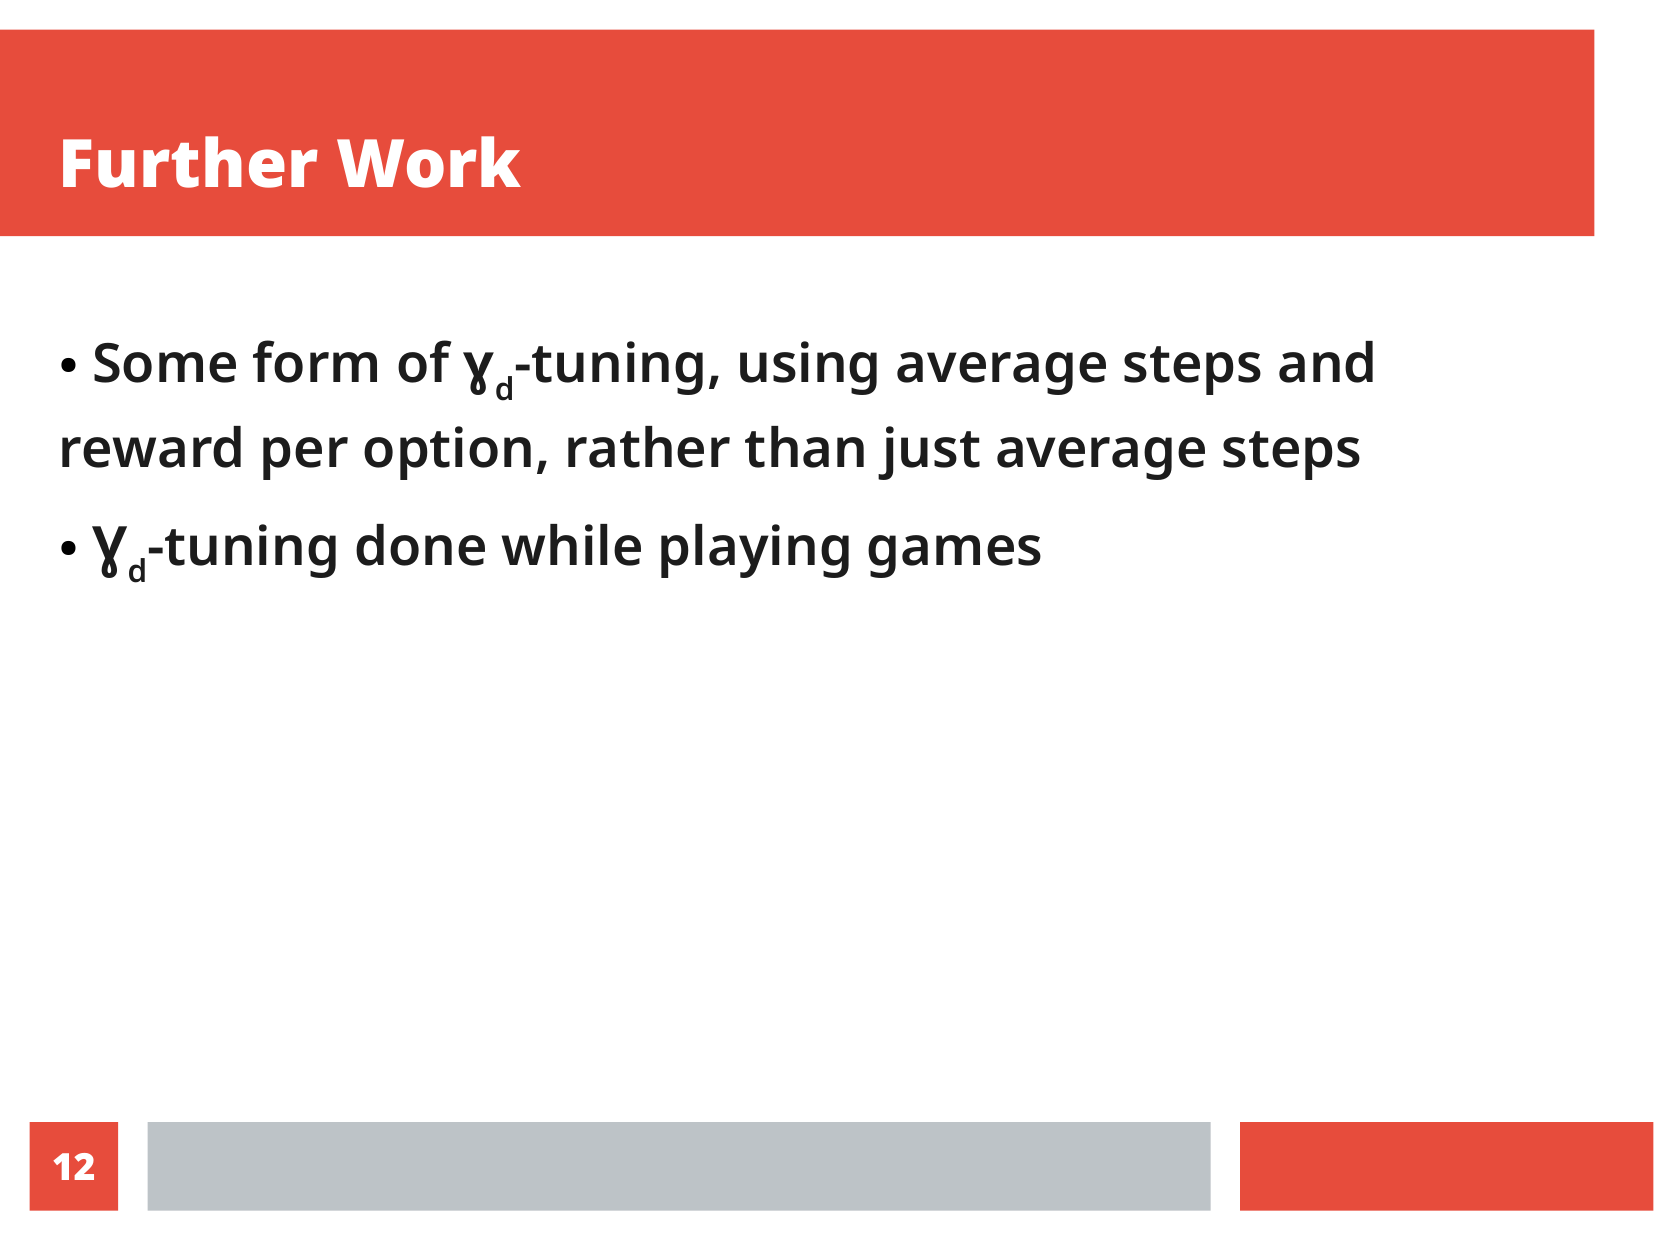

# Further Work
 Some form of ɣd-tuning, using average steps and reward per option, rather than just average steps
 Ɣd-tuning done while playing games
12